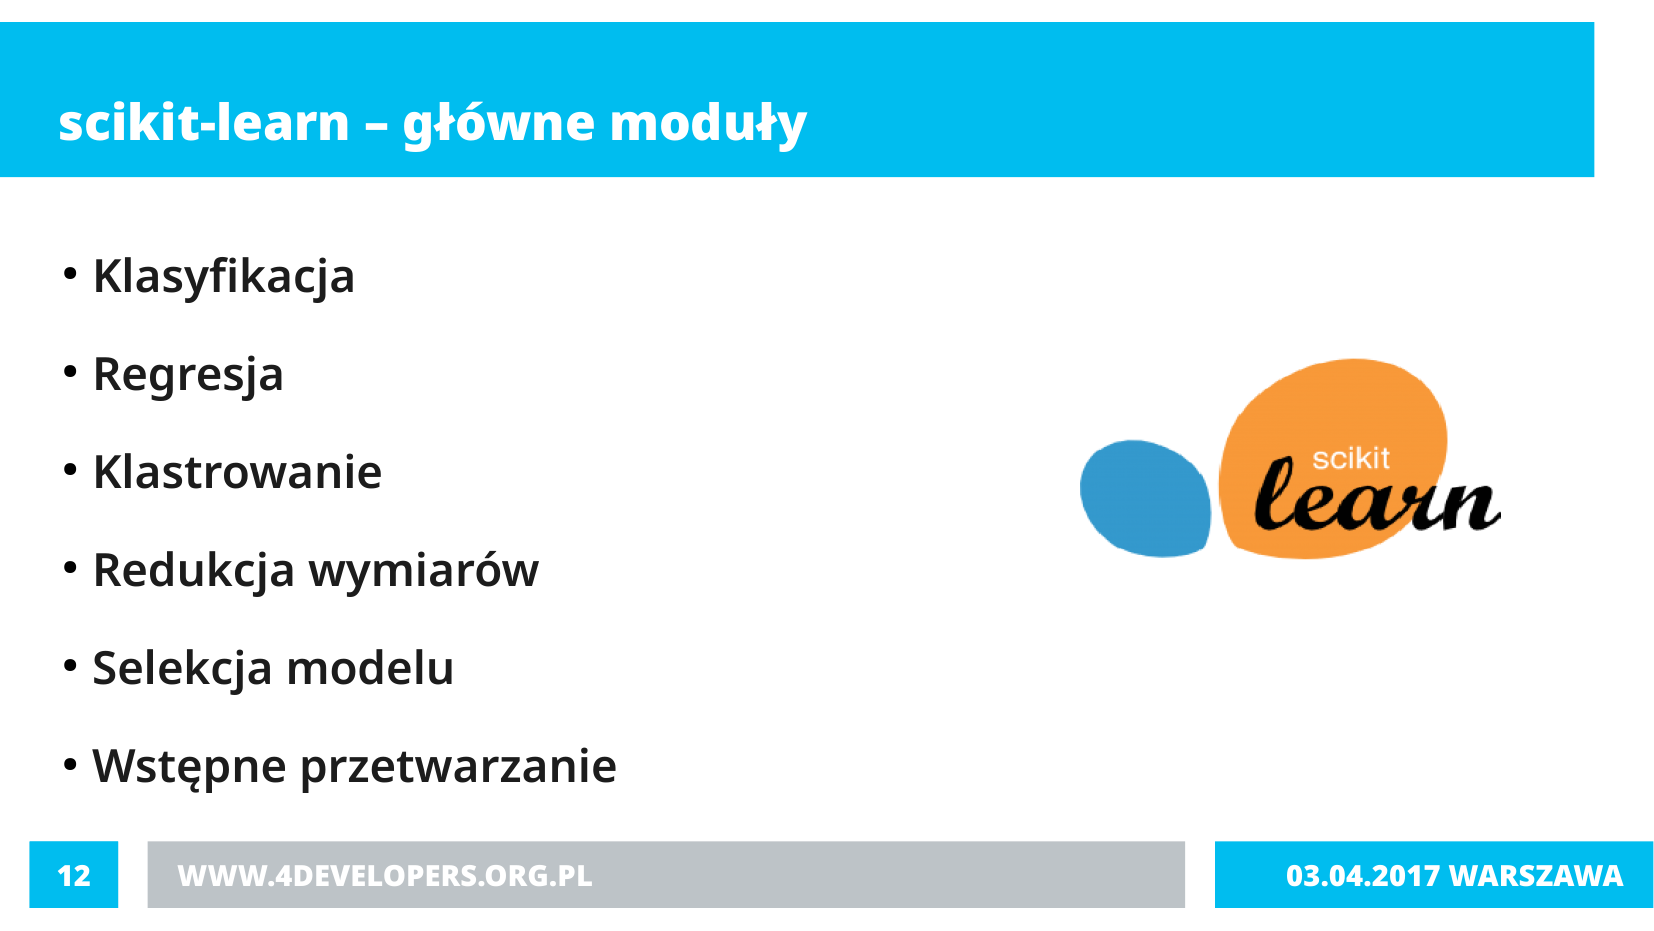

# scikit-learn – główne moduły
Klasyfikacja
Regresja
Klastrowanie
Redukcja wymiarów
Selekcja modelu
Wstępne przetwarzanie
12
WWW.4DEVELOPERS.ORG.PL
03.04.2017 WARSZAWA